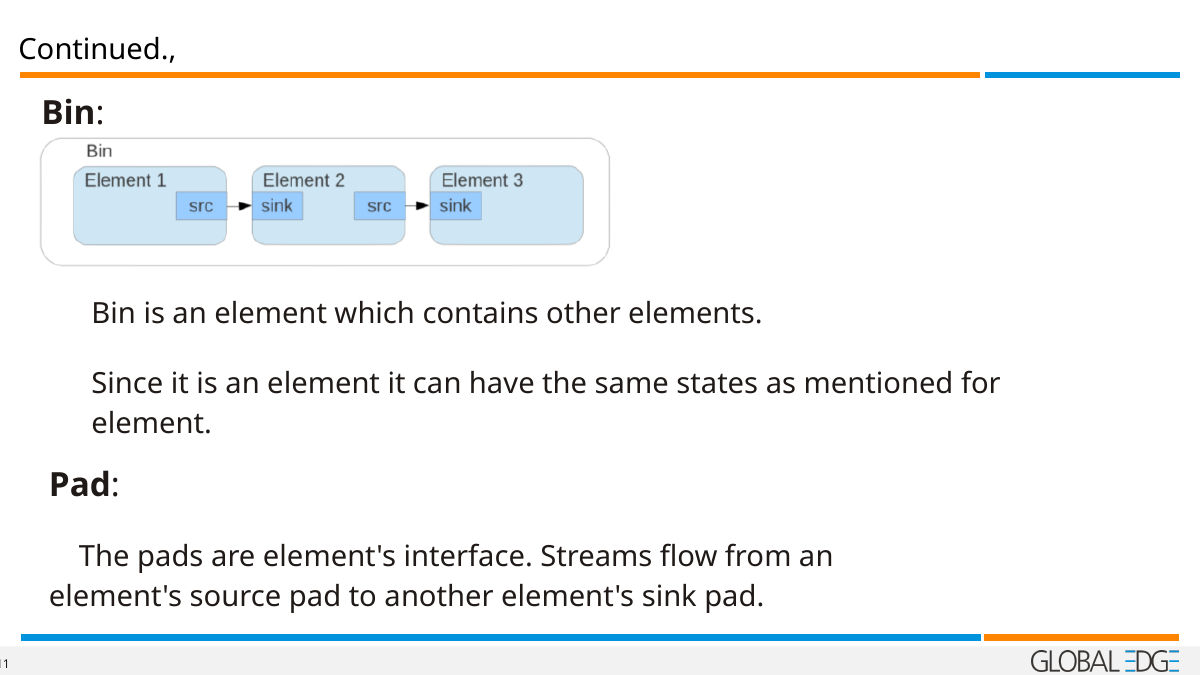

# Continued.,
Bin:
Bin is an element which contains other elements.
Since it is an element it can have the same states as mentioned for element.
Pad:
 The pads are element's interface. Streams flow from an 	 		 element's source pad to another element's sink pad.